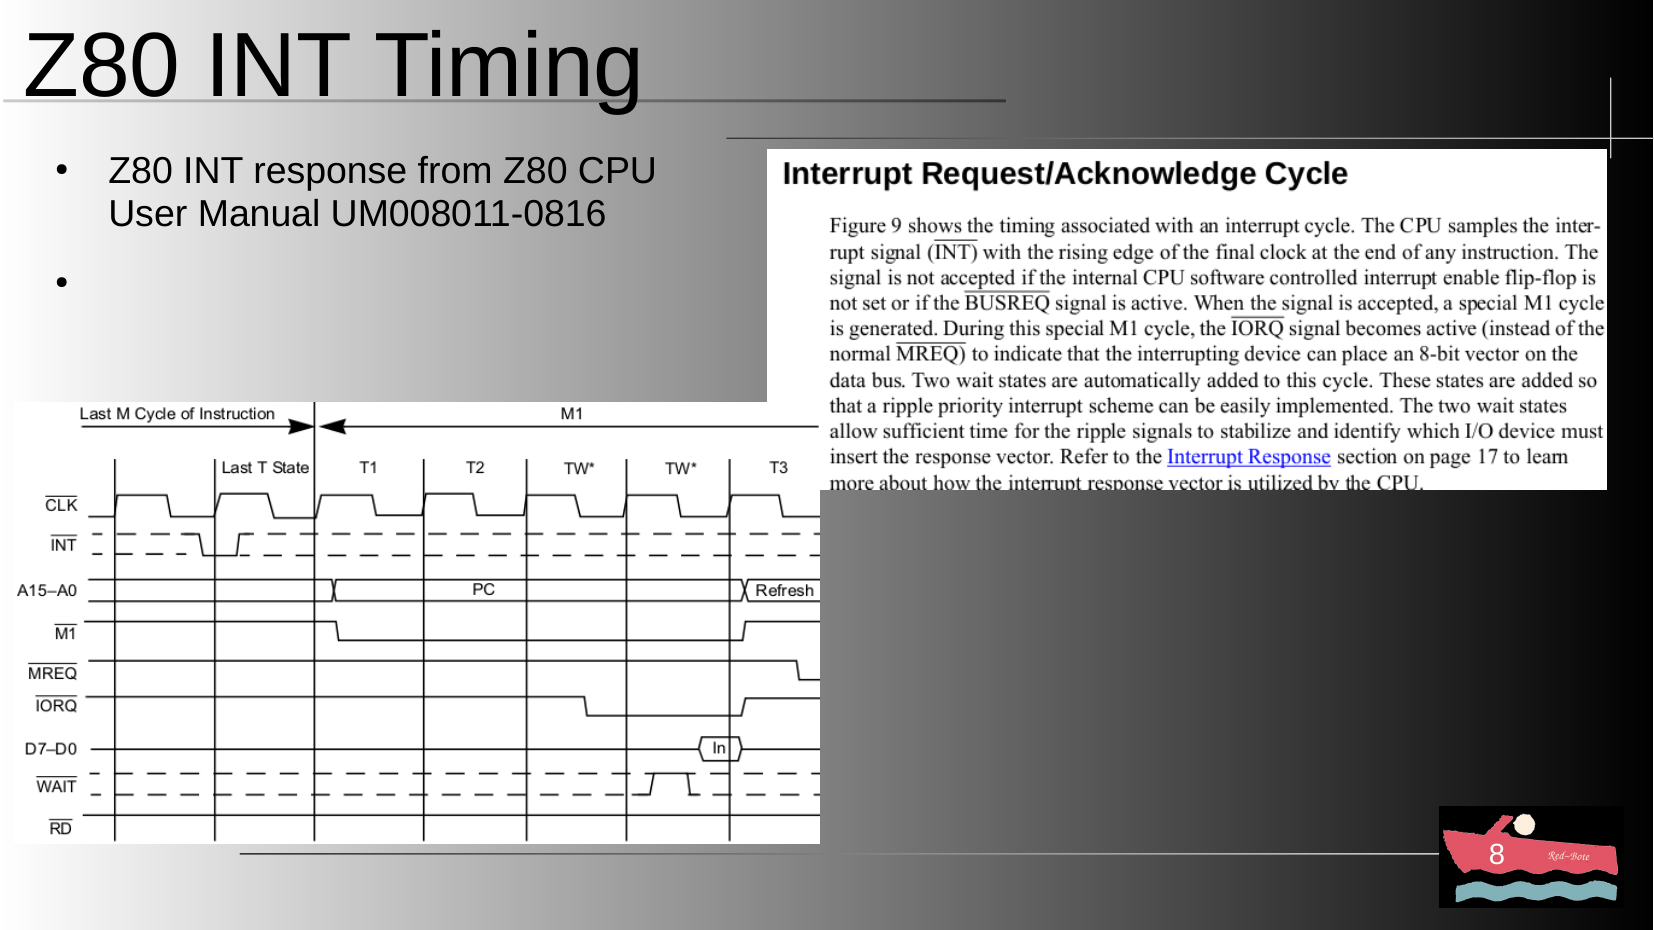

# Z80 INT Timing
Z80 INT response from Z80 CPU User Manual UM008011-0816
8